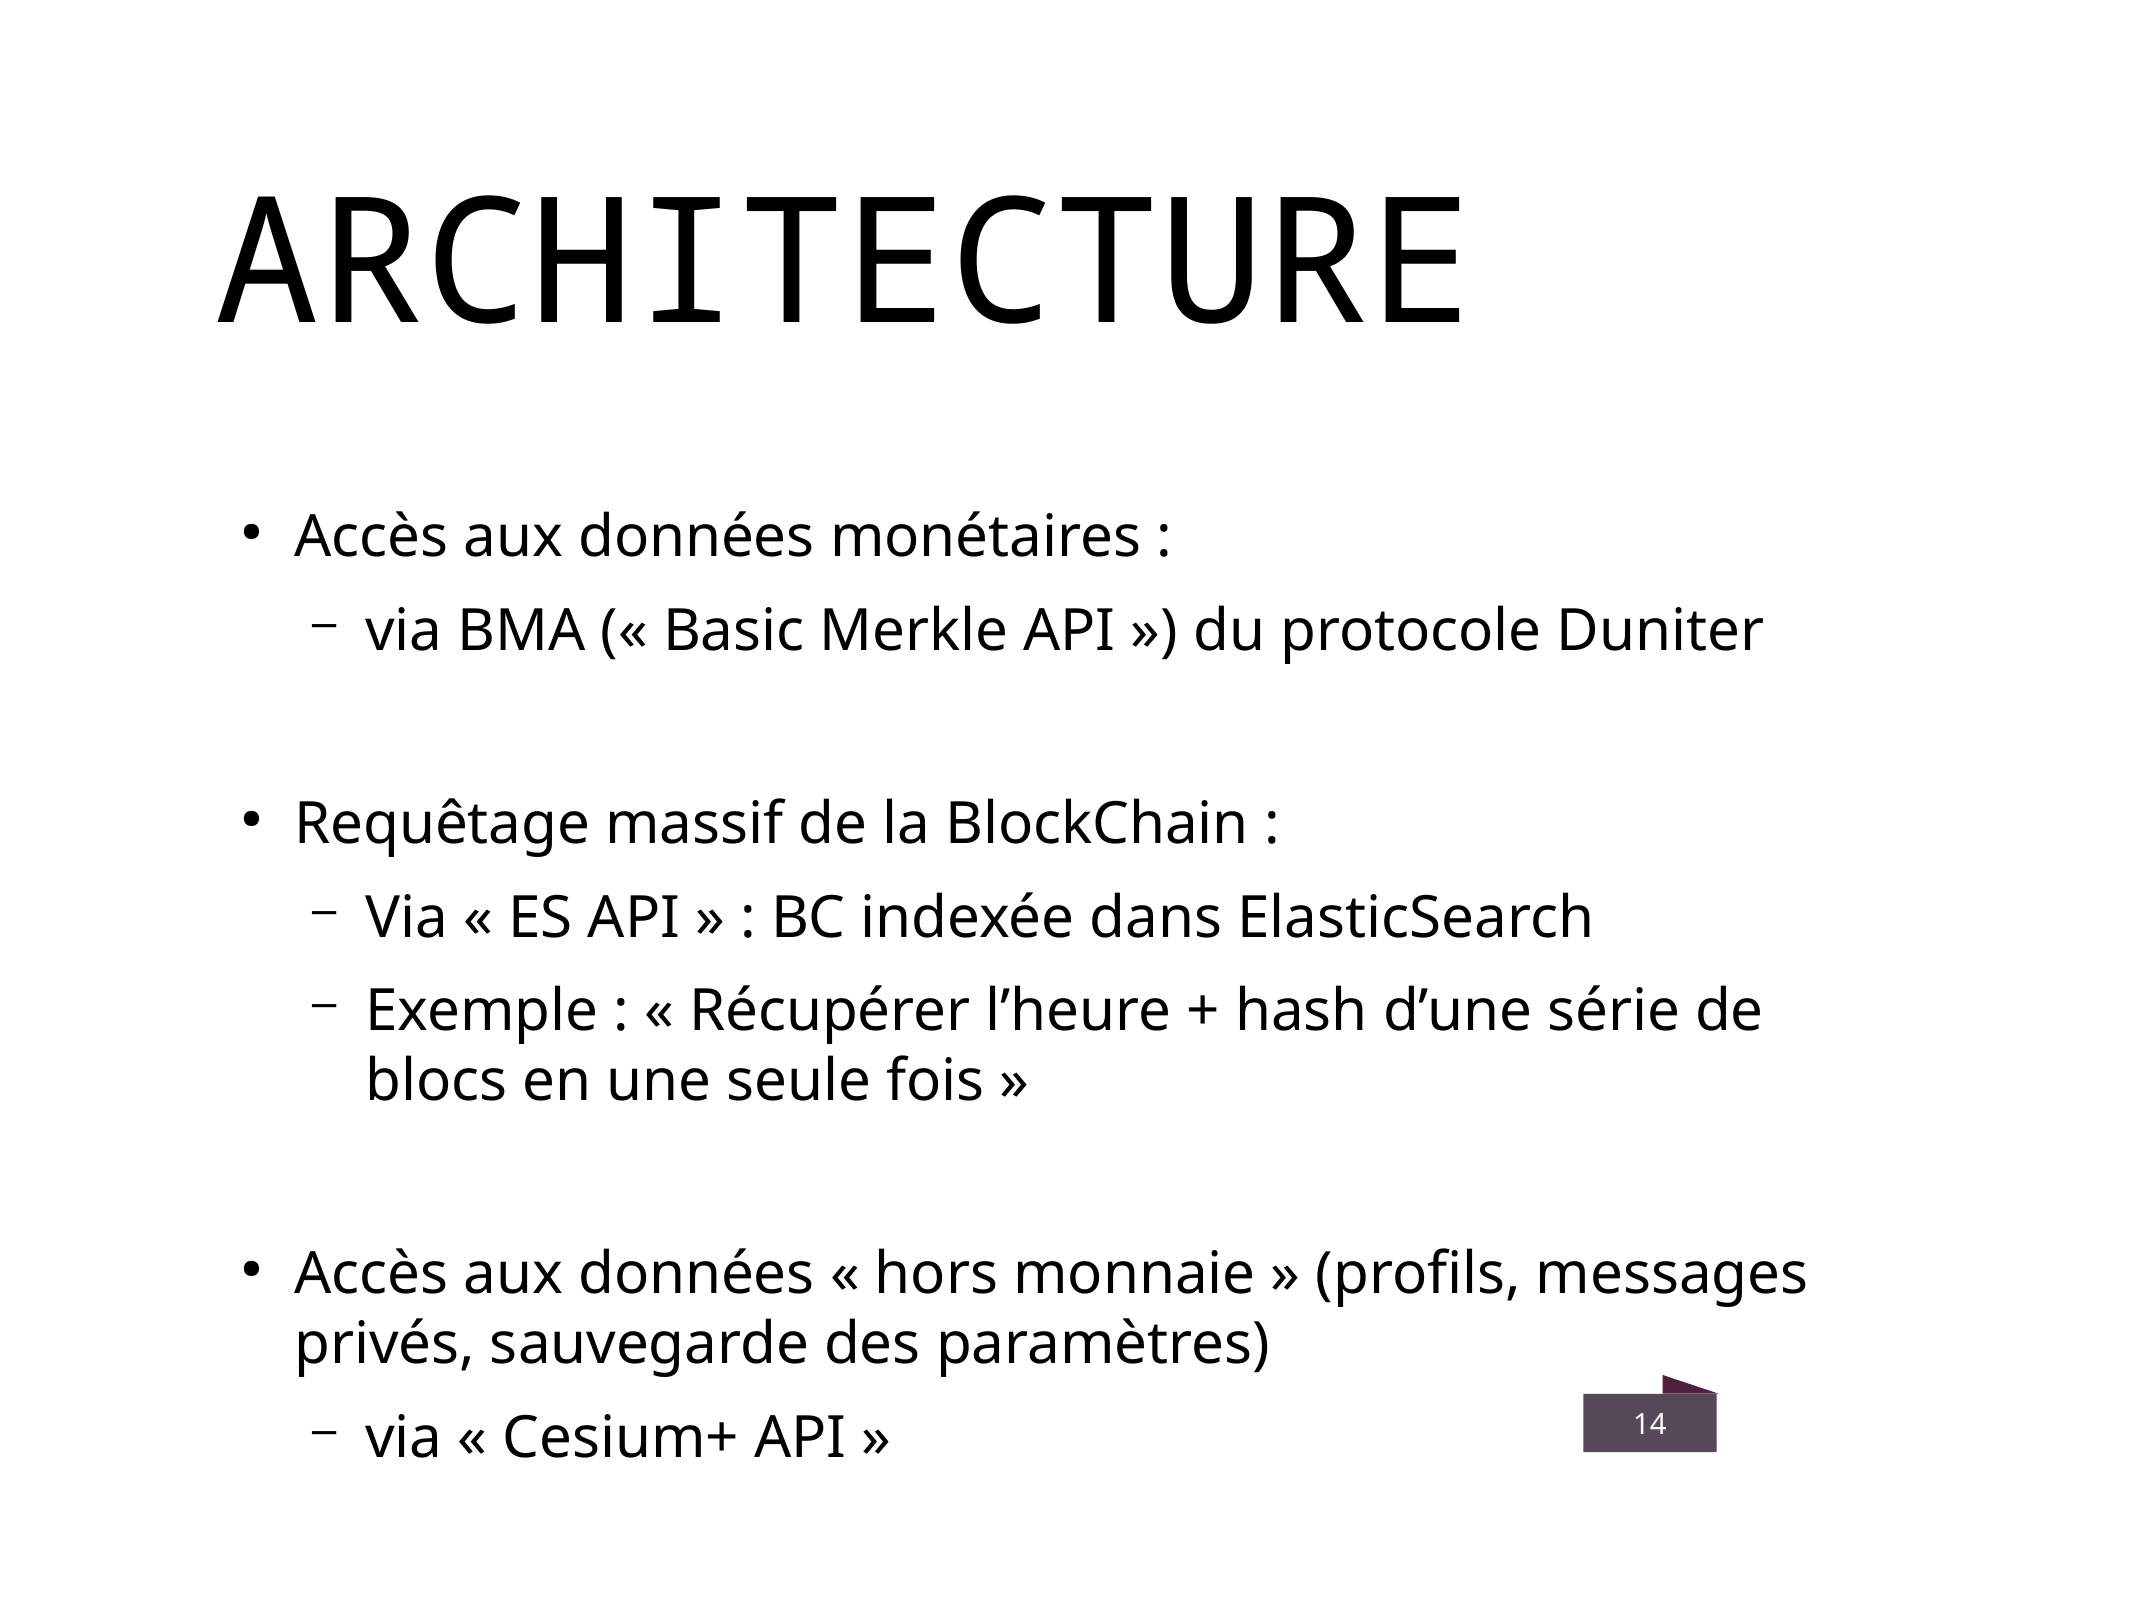

ARCHITECTURE
Accès aux données monétaires :
via BMA (« Basic Merkle API ») du protocole Duniter
Requêtage massif de la BlockChain :
Via « ES API » : BC indexée dans ElasticSearch
Exemple : « Récupérer l’heure + hash d’une série de blocs en une seule fois »
Accès aux données « hors monnaie » (profils, messages privés, sauvegarde des paramètres)
via « Cesium+ API »
# 14